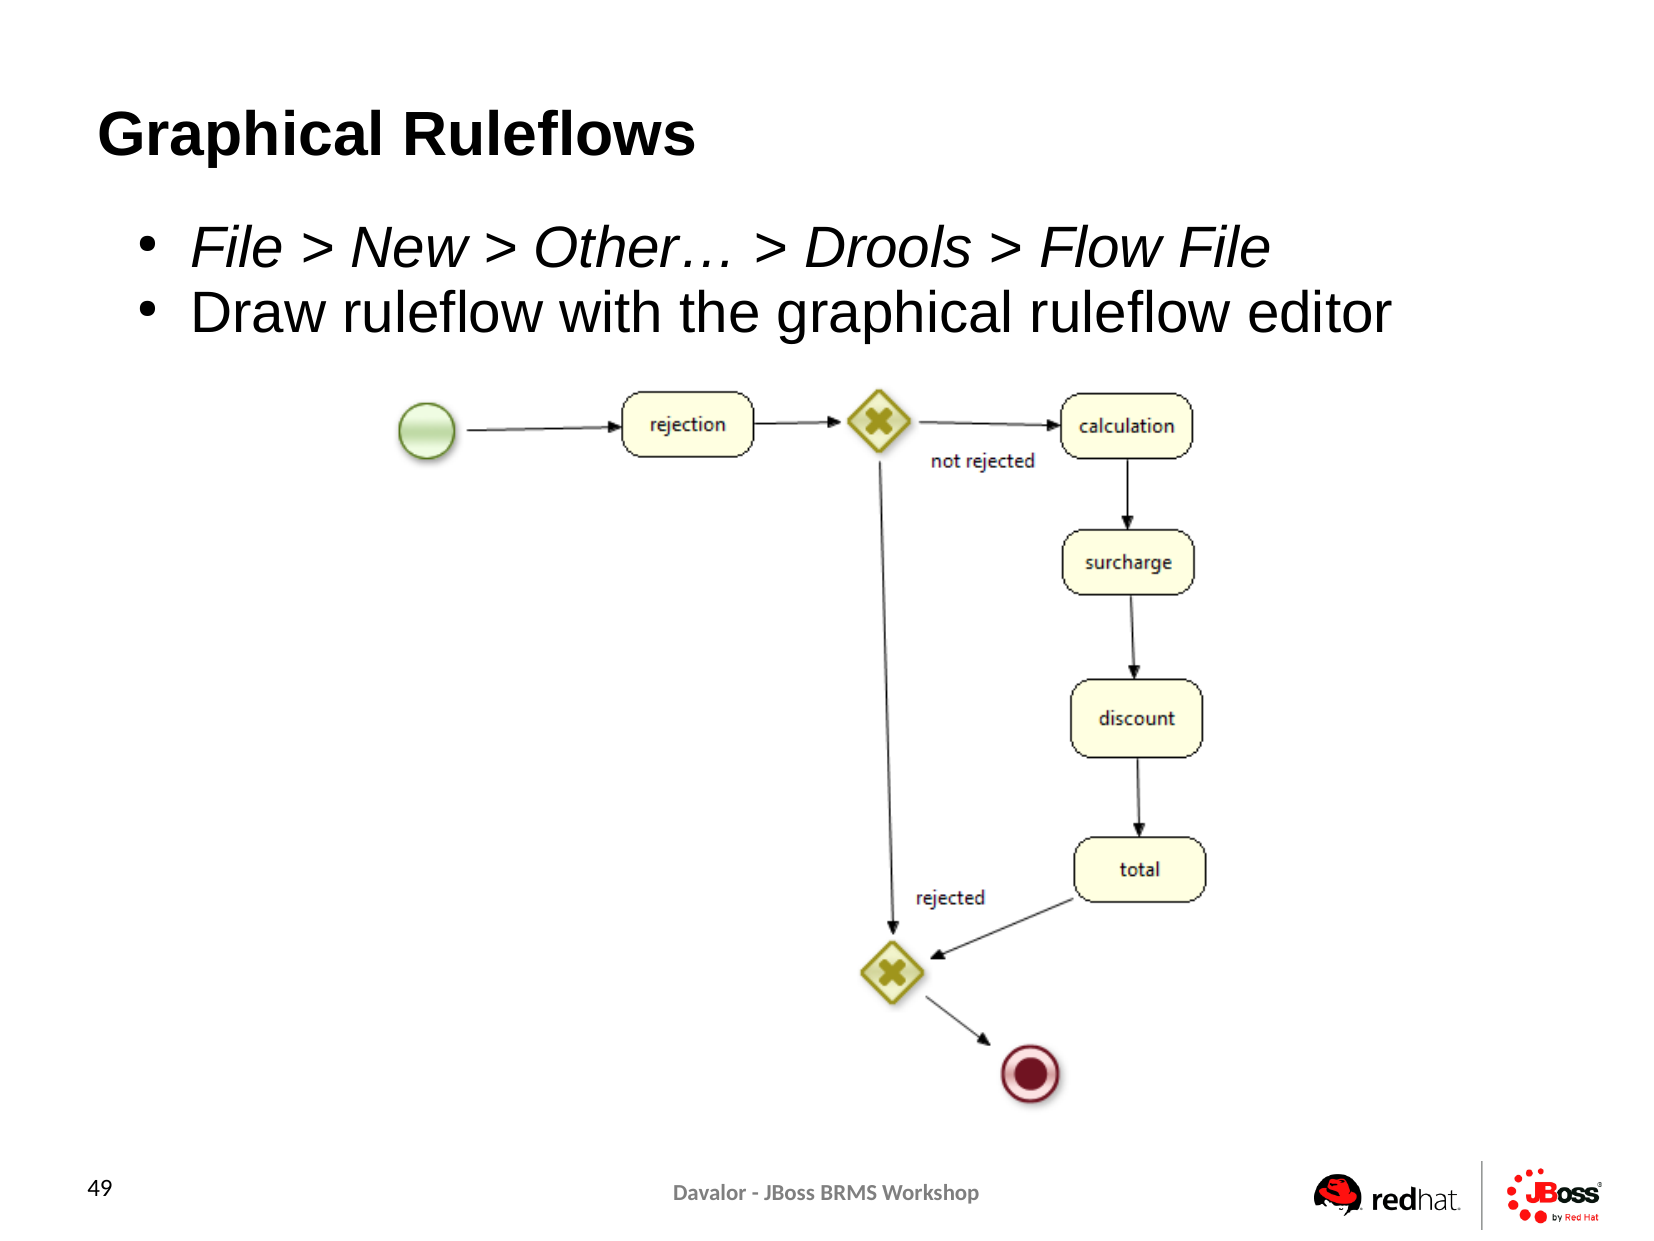

# Graphical Ruleflows
File > New > Other… > Drools > Flow File
Draw ruleflow with the graphical ruleflow editor